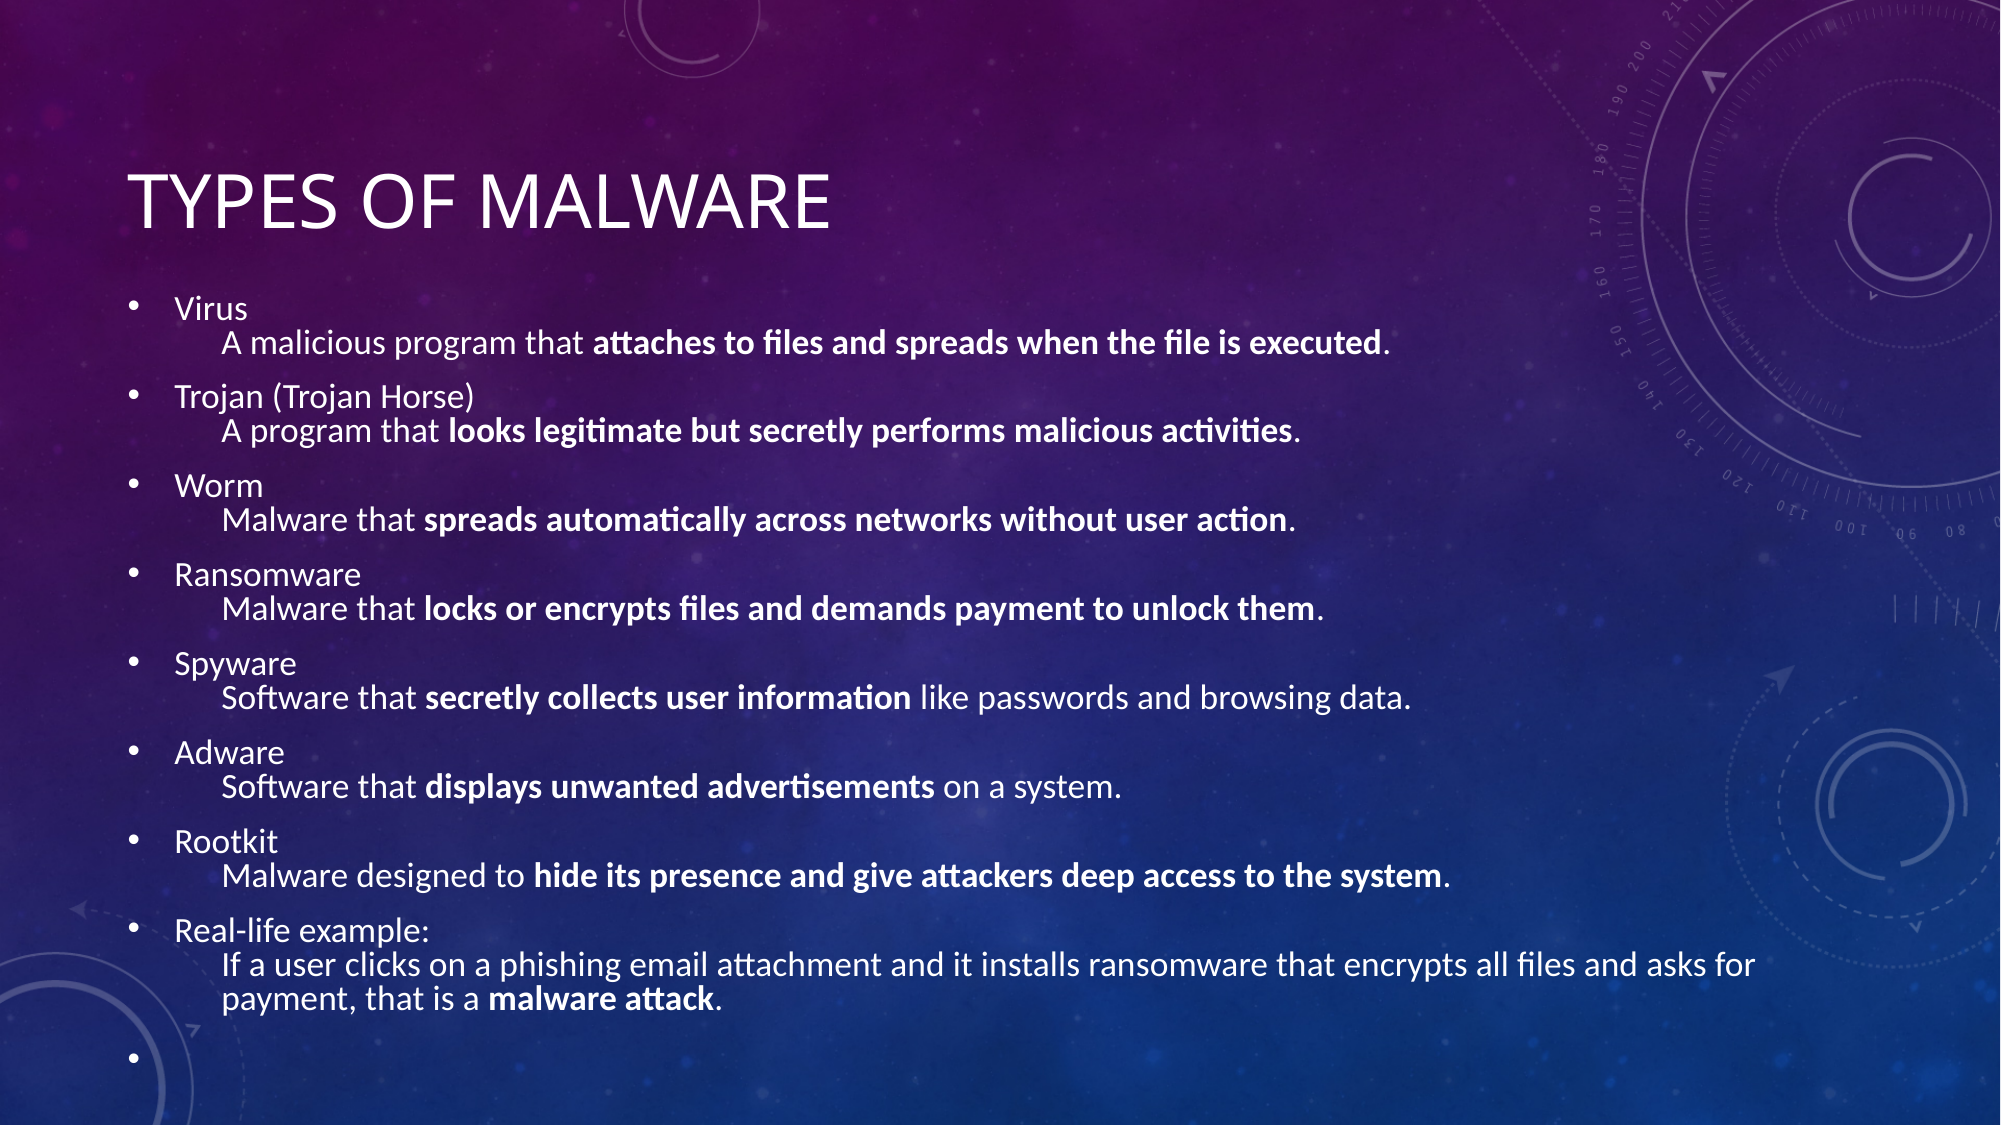

# Types of malware
Virus
A malicious program that attaches to files and spreads when the file is executed.
Trojan (Trojan Horse)
A program that looks legitimate but secretly performs malicious activities.
Worm
Malware that spreads automatically across networks without user action.
Ransomware
Malware that locks or encrypts files and demands payment to unlock them.
Spyware
Software that secretly collects user information like passwords and browsing data.
Adware
Software that displays unwanted advertisements on a system.
Rootkit
Malware designed to hide its presence and give attackers deep access to the system.
Real-life example:
If a user clicks on a phishing email attachment and it installs ransomware that encrypts all files and asks for payment, that is a malware attack.